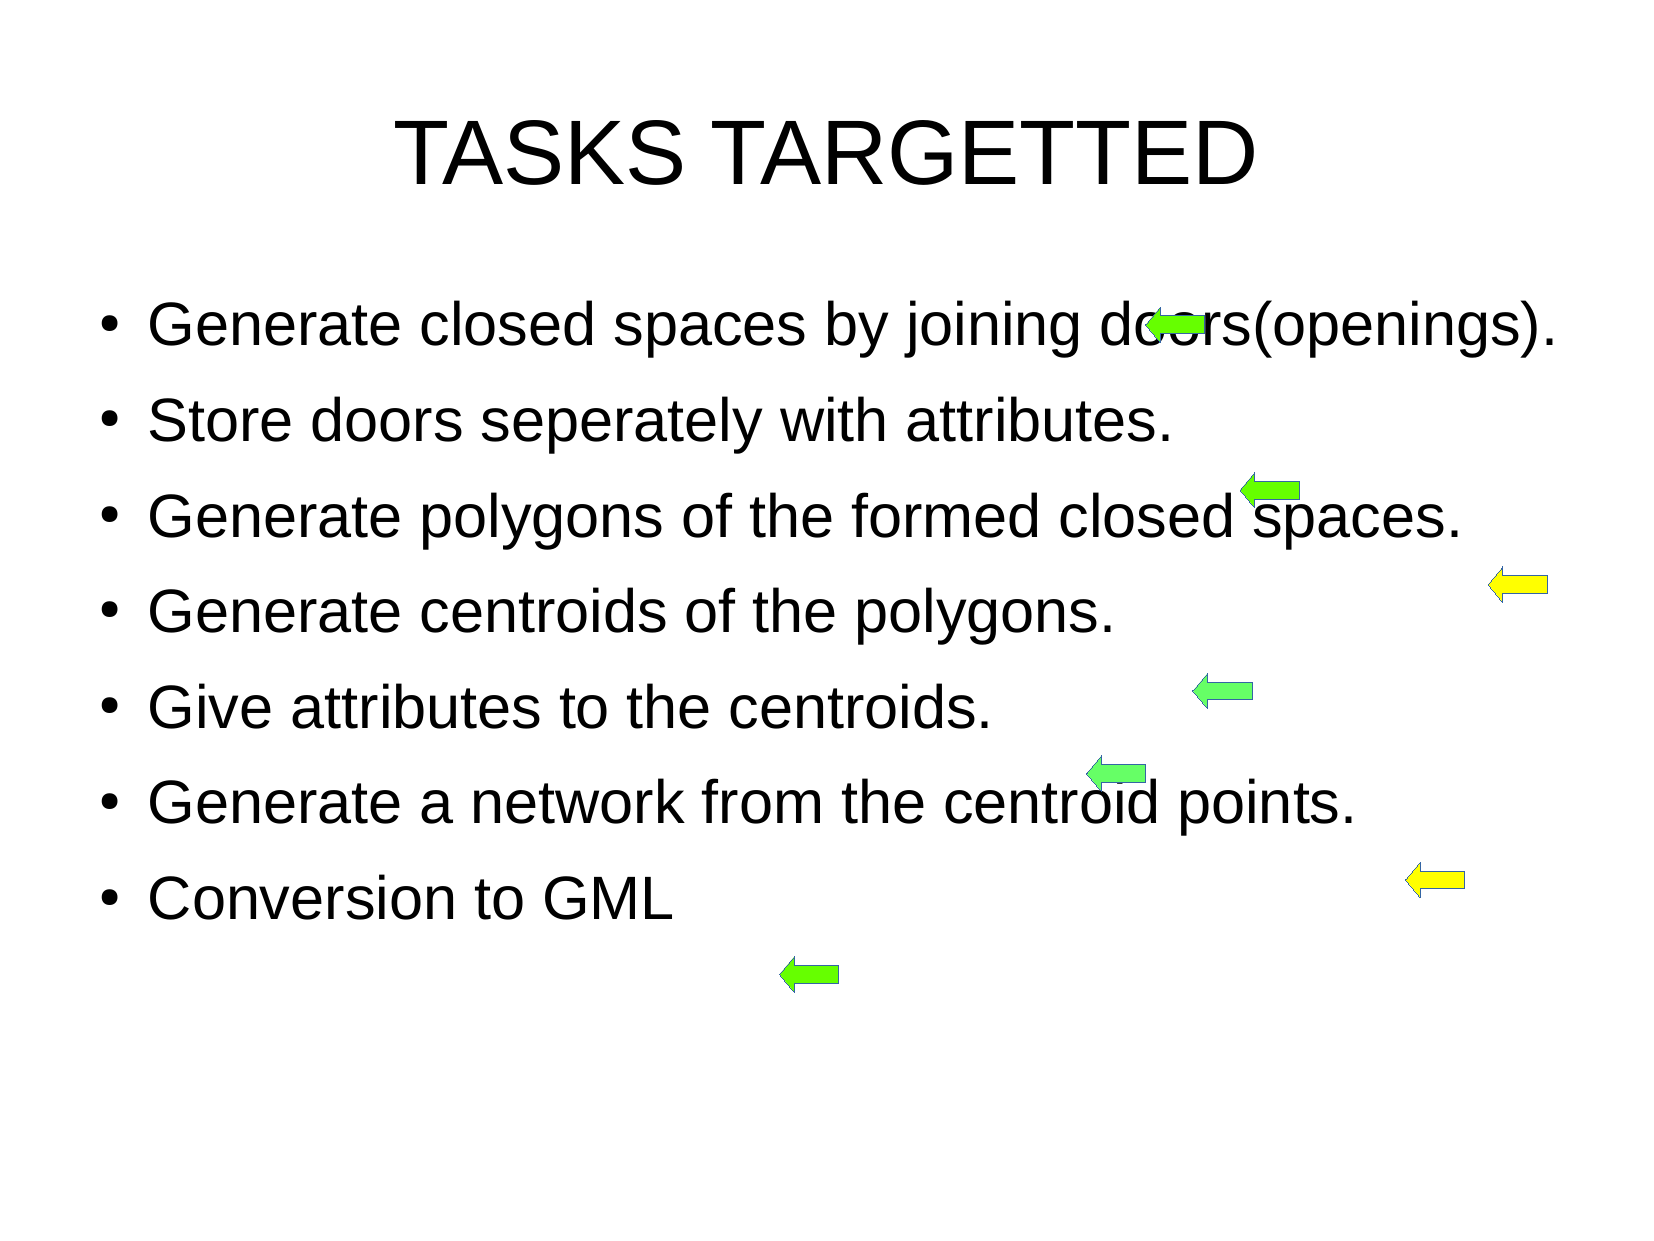

# TASKS TARGETTED
Generate closed spaces by joining doors(openings).
Store doors seperately with attributes.
Generate polygons of the formed closed spaces.
Generate centroids of the polygons.
Give attributes to the centroids.
Generate a network from the centroid points.
Conversion to GML